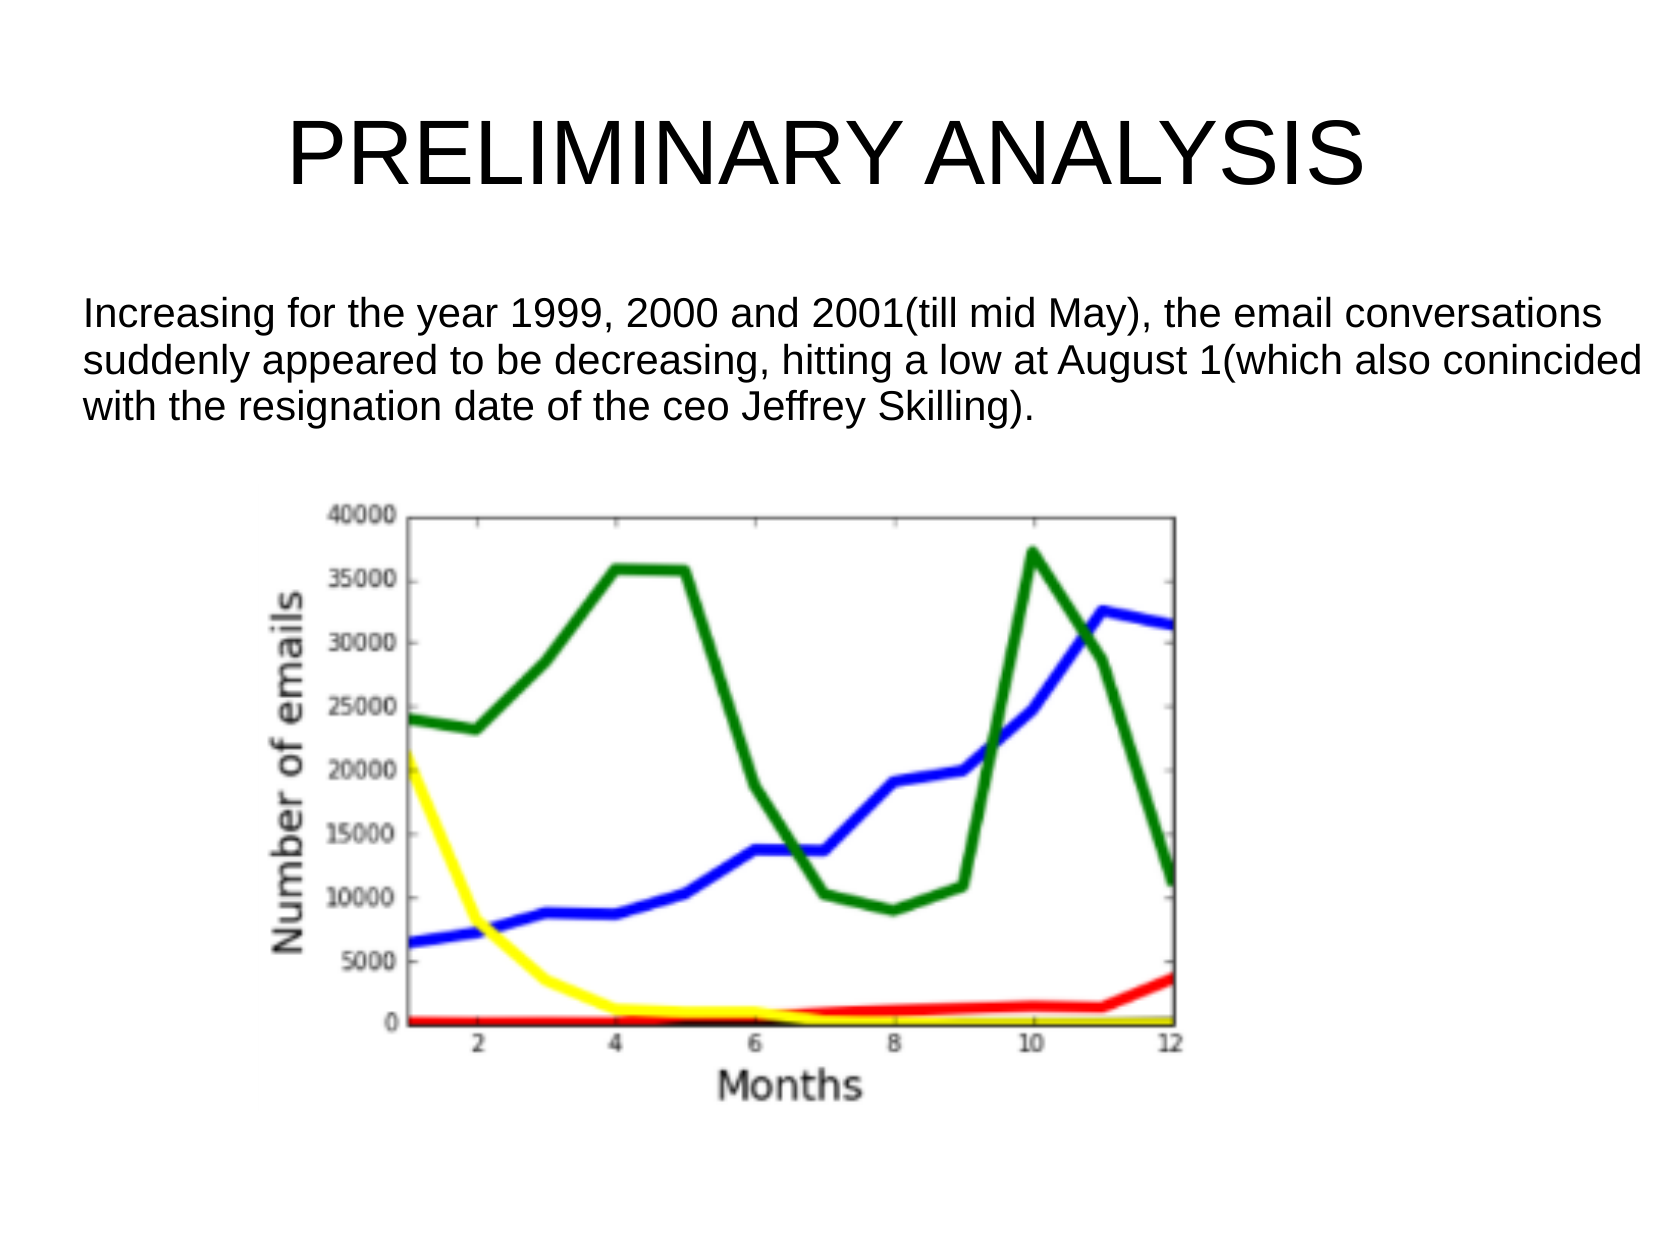

# PRELIMINARY ANALYSIS
Increasing for the year 1999, 2000 and 2001(till mid May), the email conversations suddenly appeared to be decreasing, hitting a low at August 1(which also conincided with the resignation date of the ceo Jeffrey Skilling).